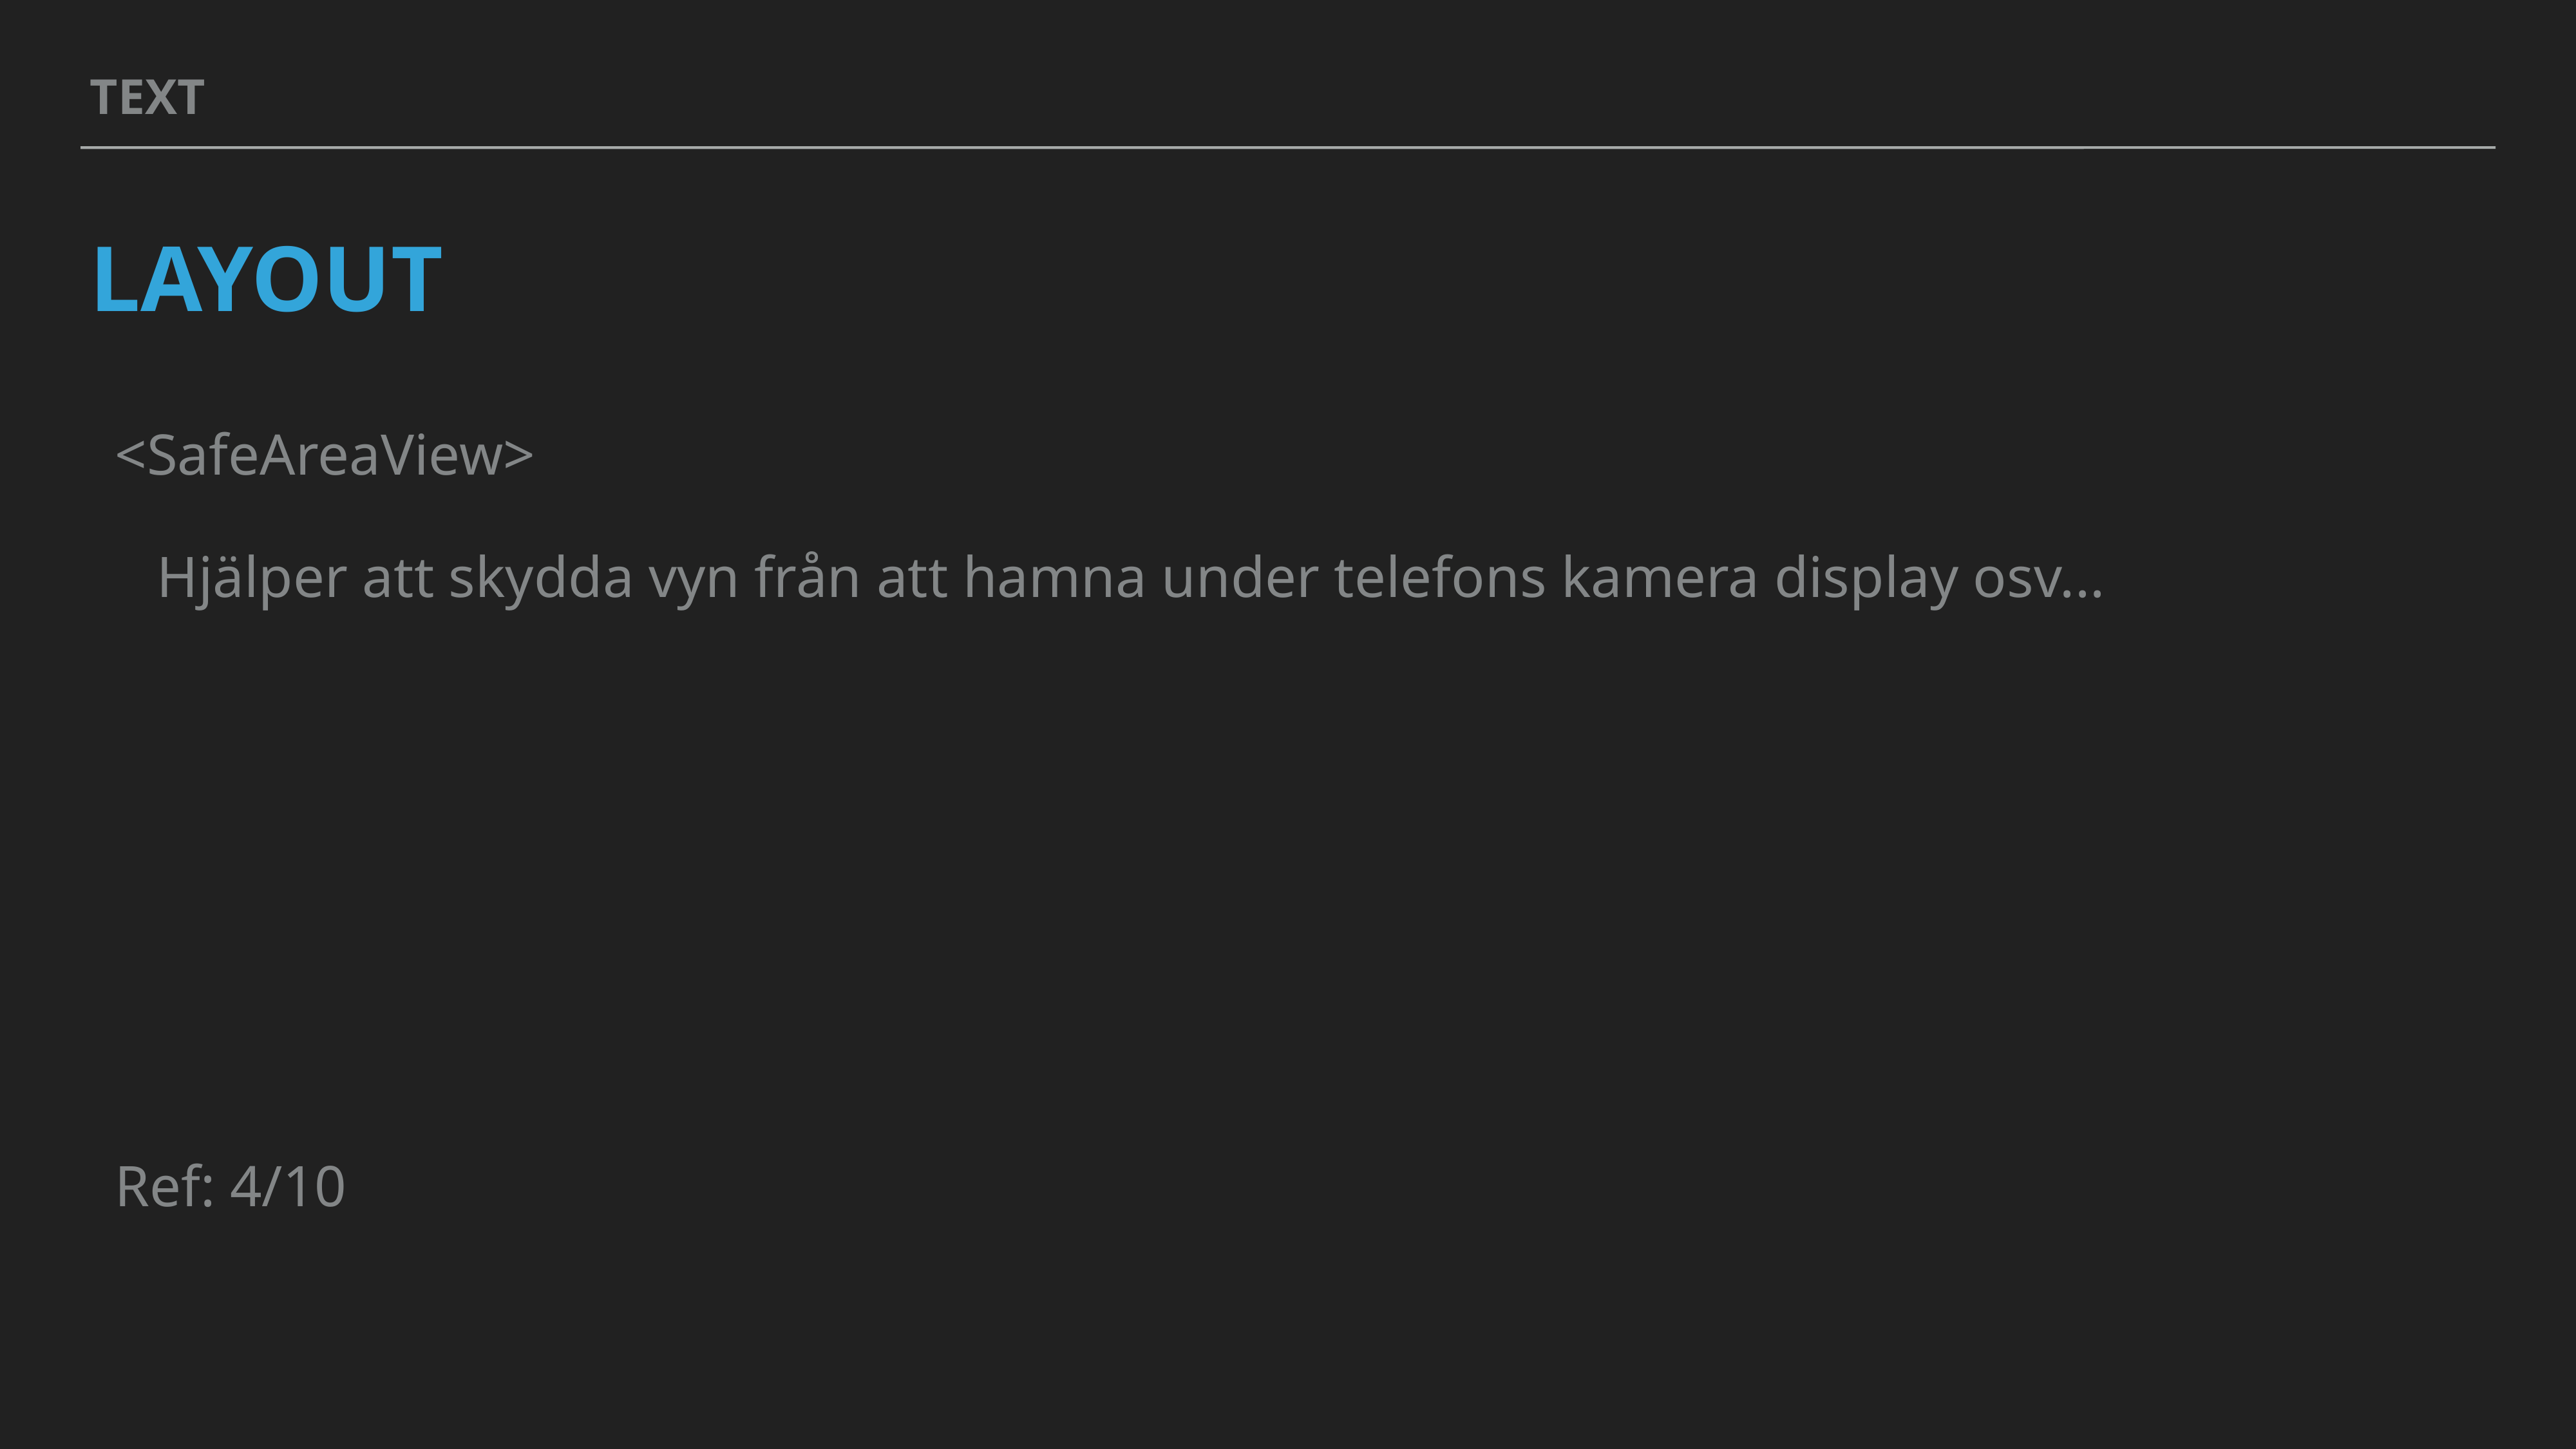

Layout
<SafeAreaView>
Hjälper att skydda vyn från att hamna under telefons kamera display osv...
Ref: 4/10